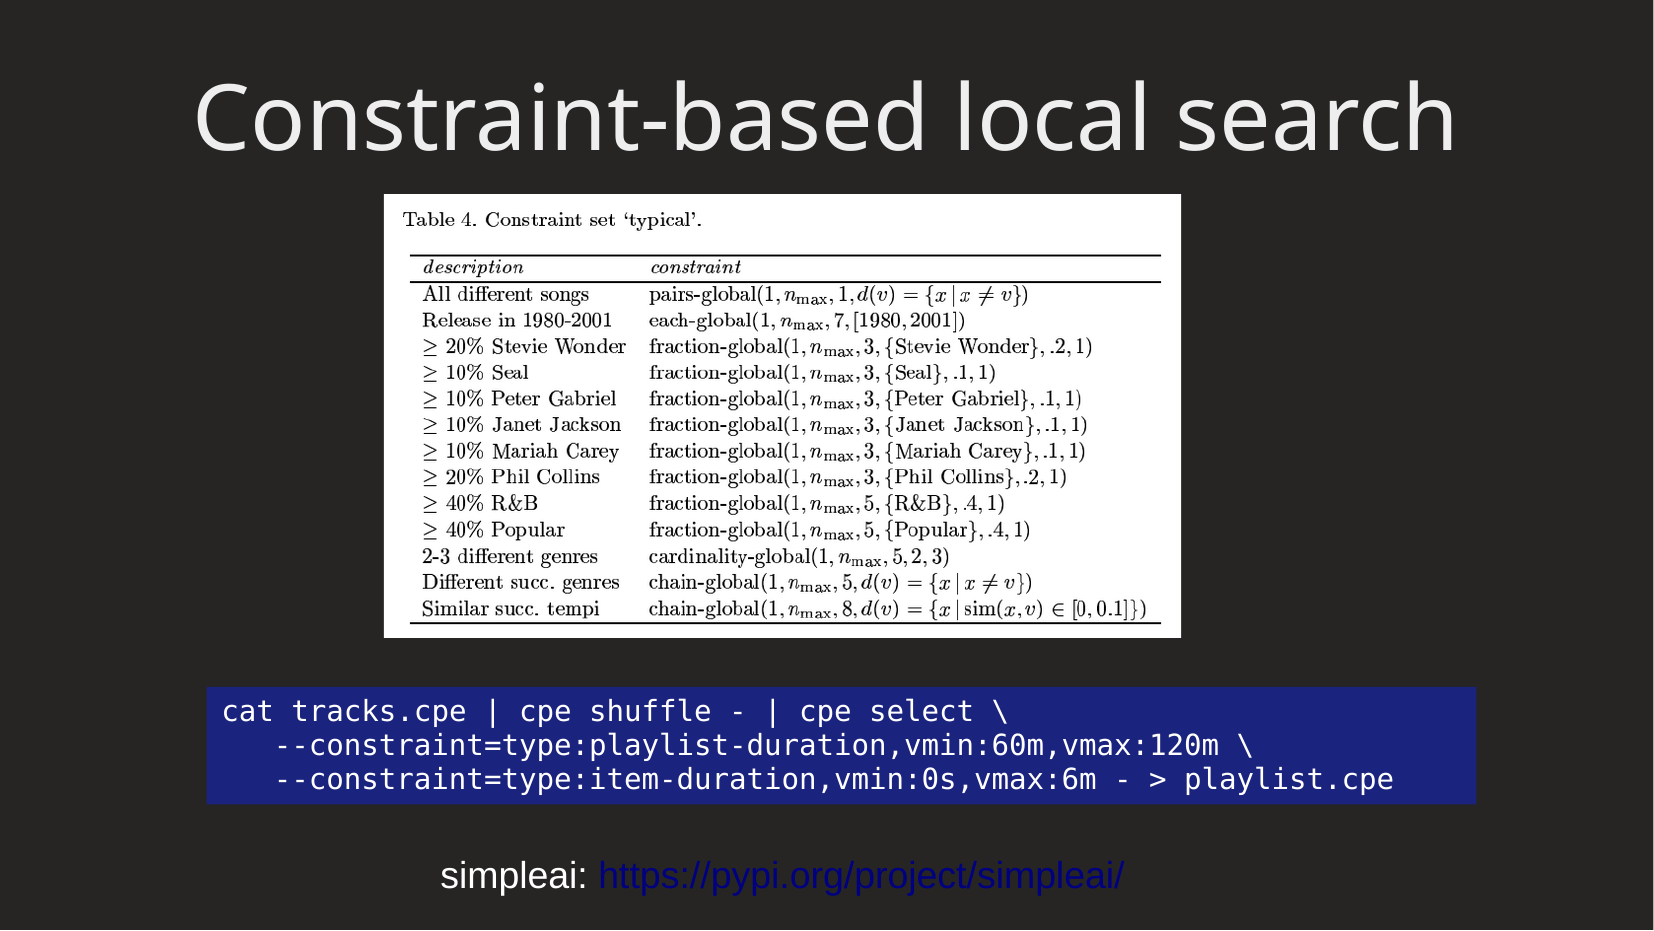

# Constraint-based local search
cat tracks.cpe | cpe shuffle - | cpe select \
 --constraint=type:playlist-duration,vmin:60m,vmax:120m \
 --constraint=type:item-duration,vmin:0s,vmax:6m - > playlist.cpe
simpleai: https://pypi.org/project/simpleai/